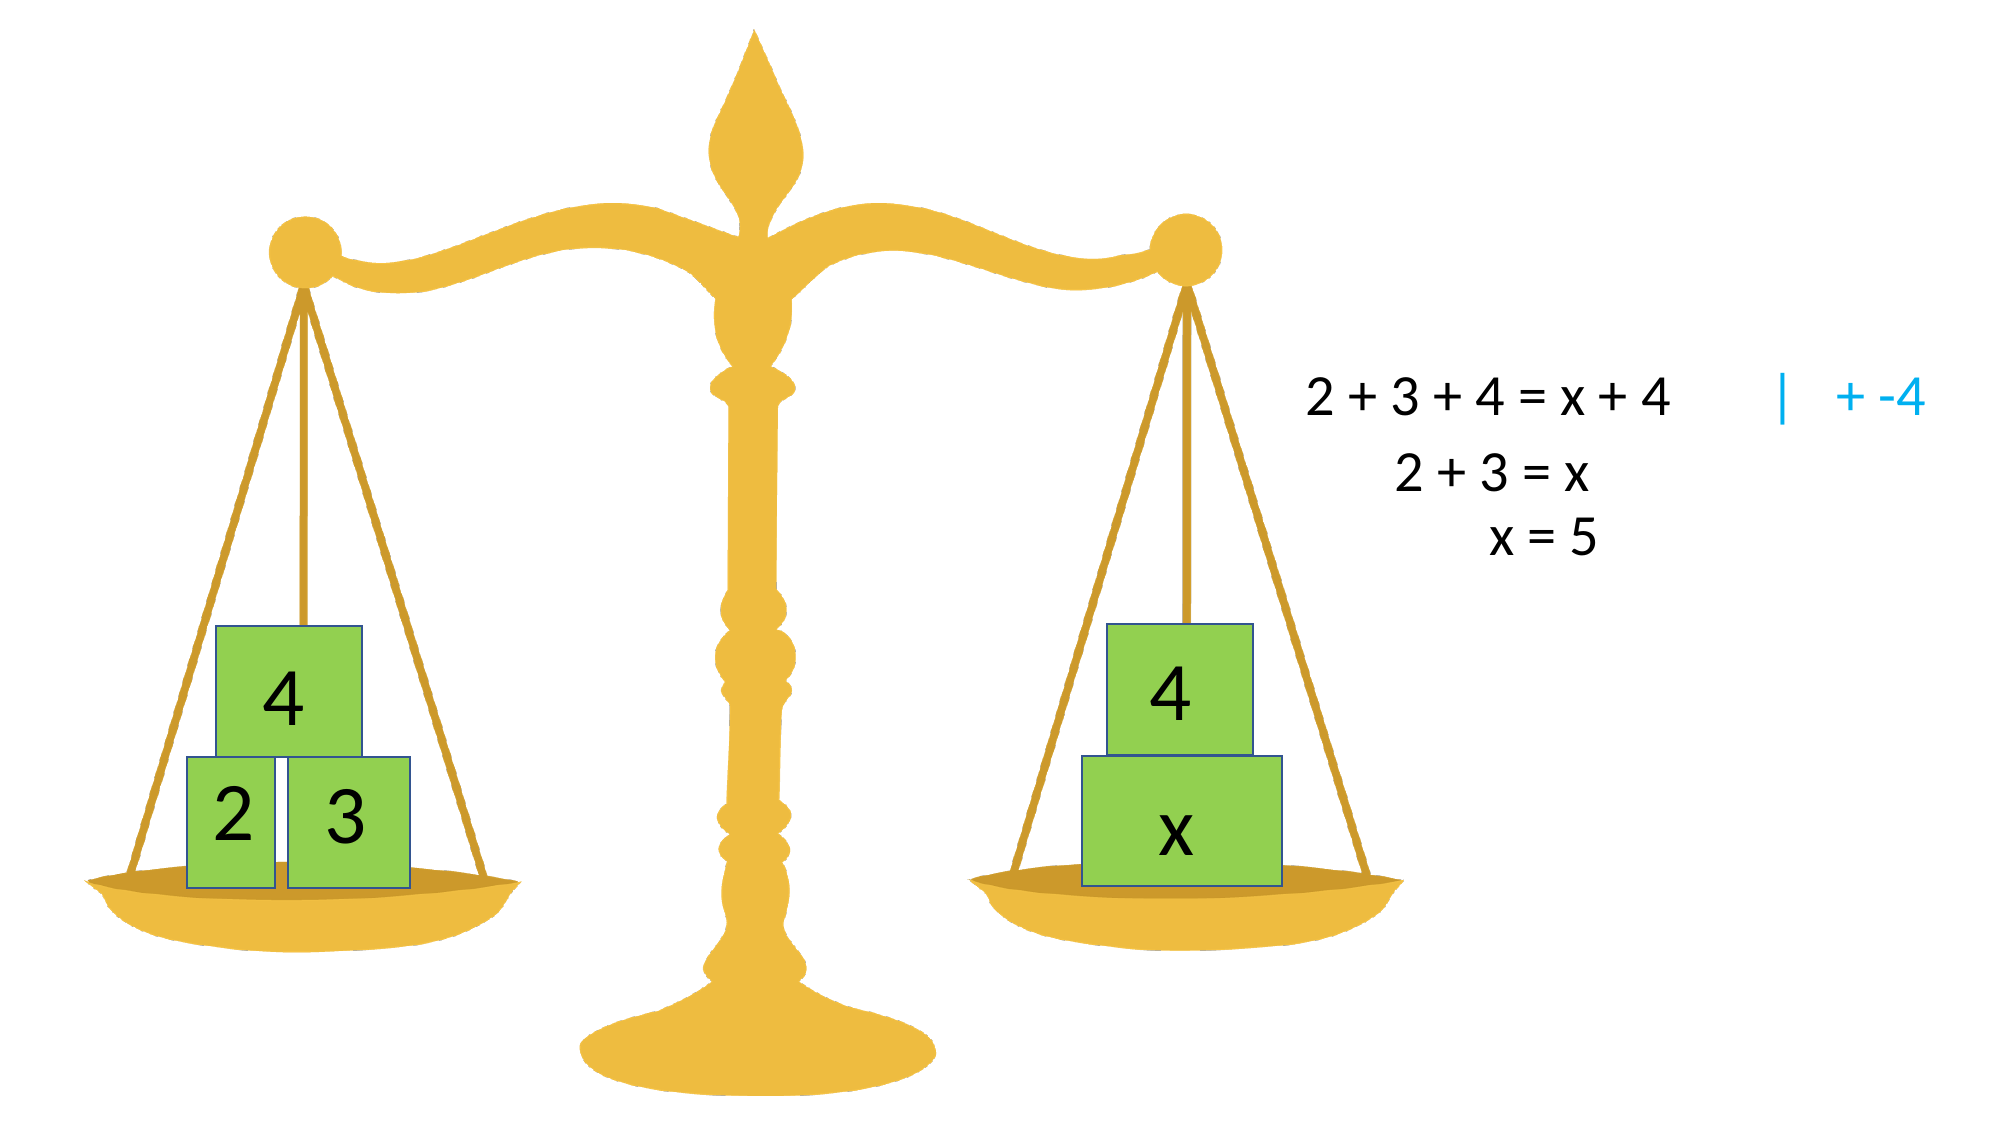

2 + 3 + 4 = x + 4
| + -4
2 + 3 = x
 x = 5
4
4
2
3
x